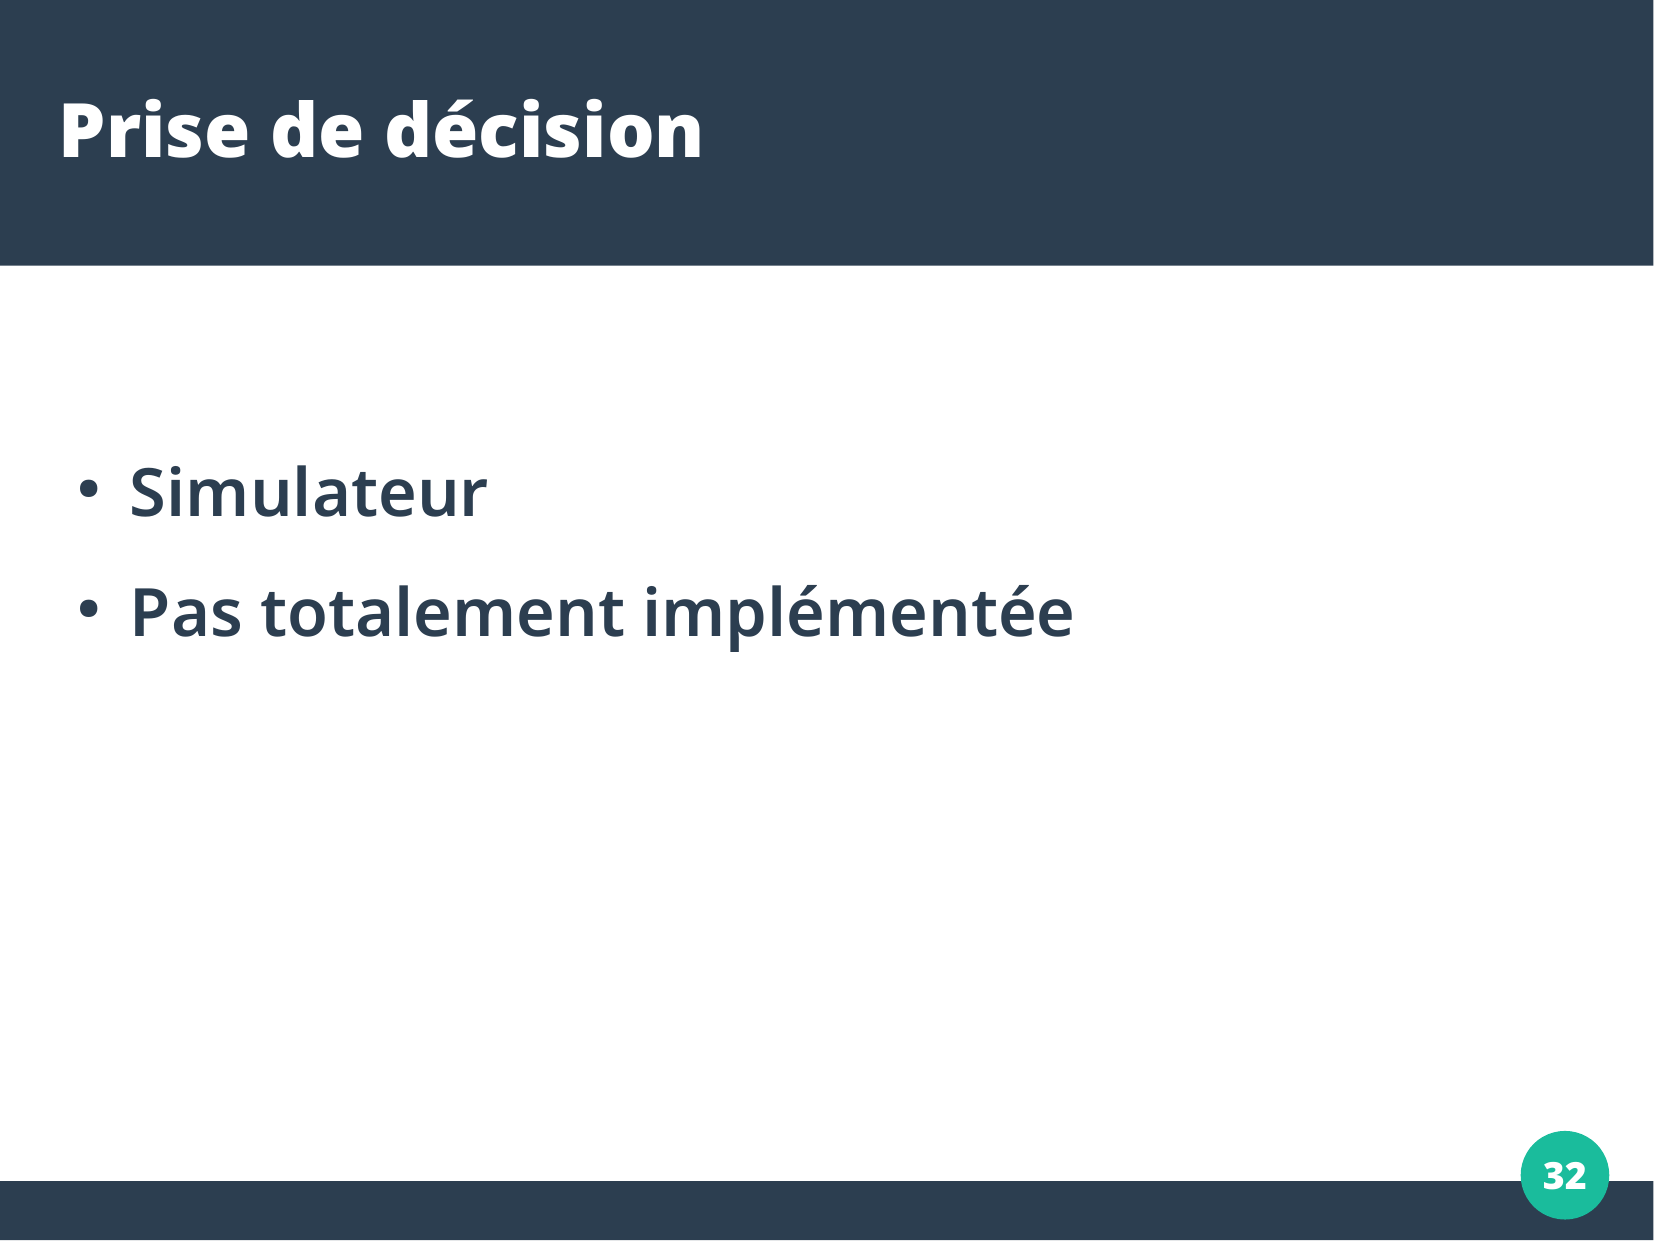

# Prise de décision
Simulateur
Pas totalement implémentée
32